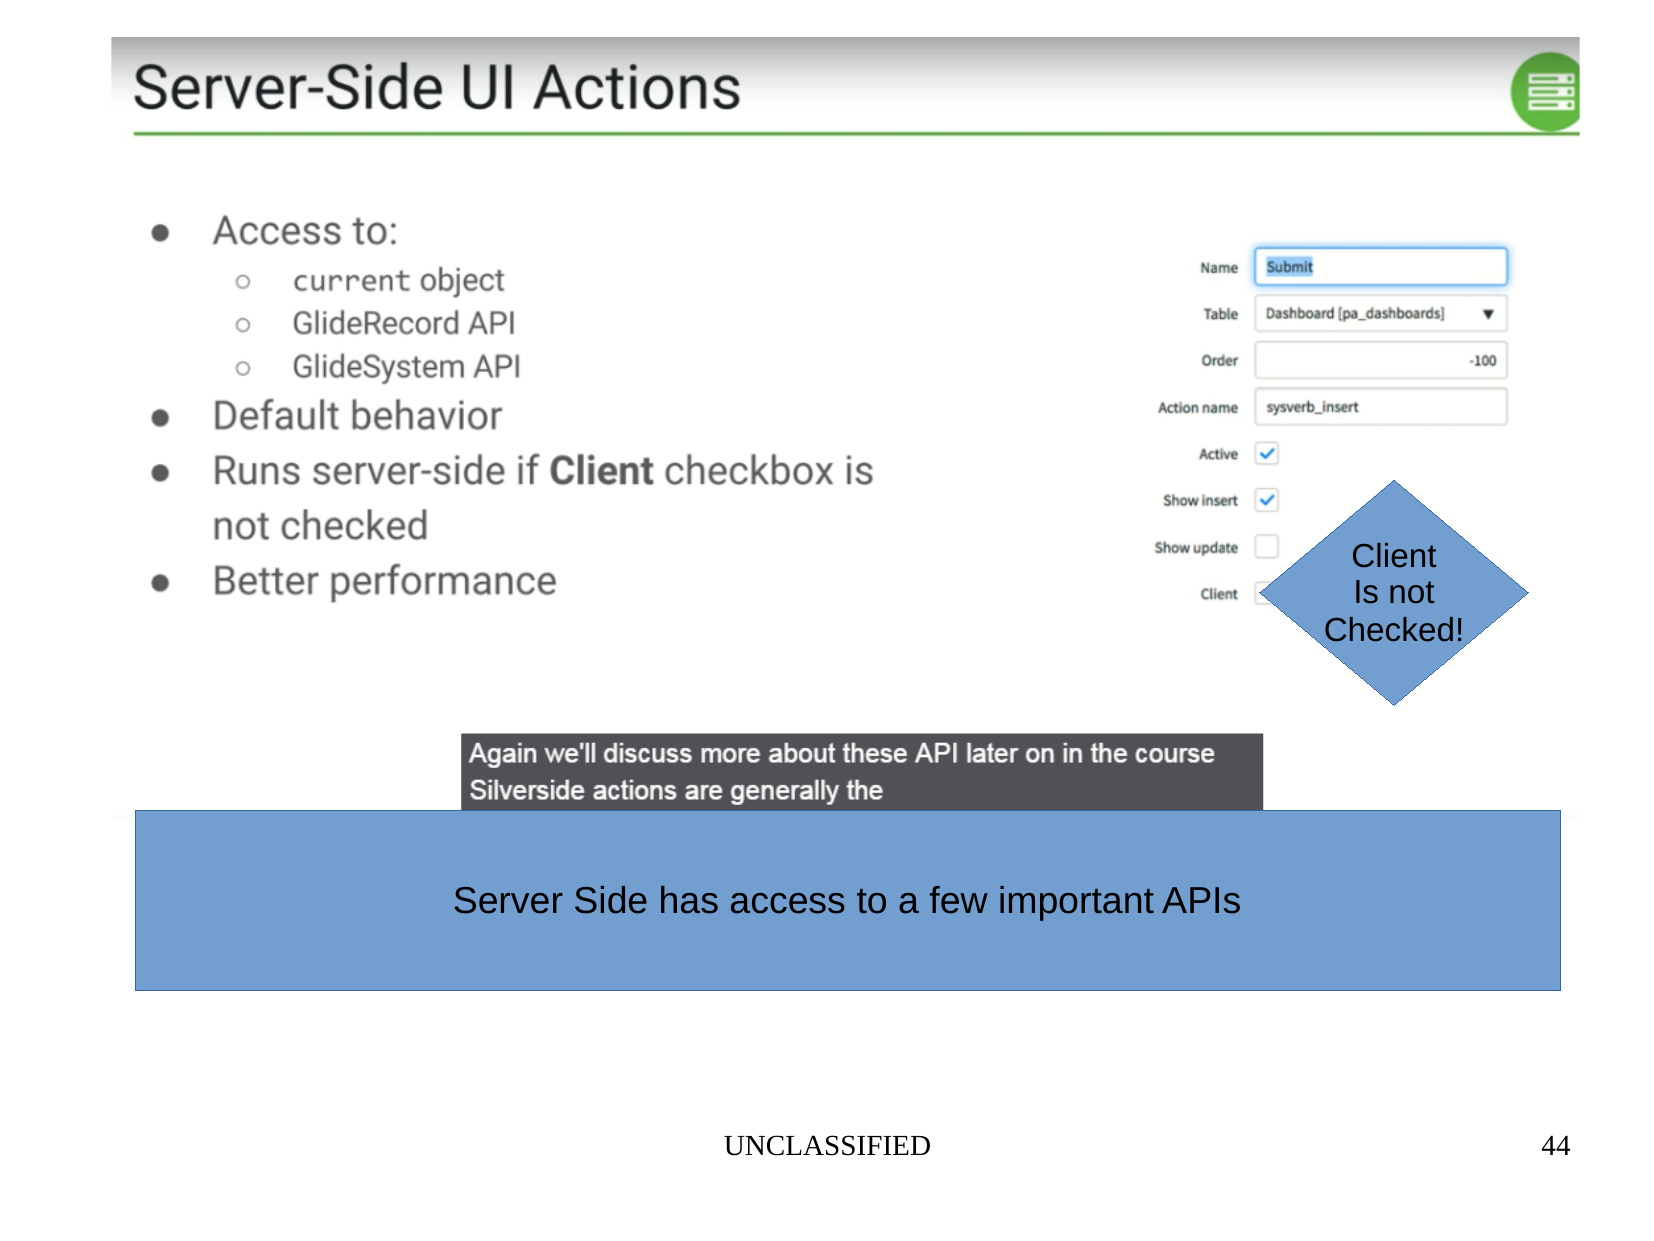

Client
Is not
Checked!
Server Side has access to a few important APIs
UNCLASSIFIED
44